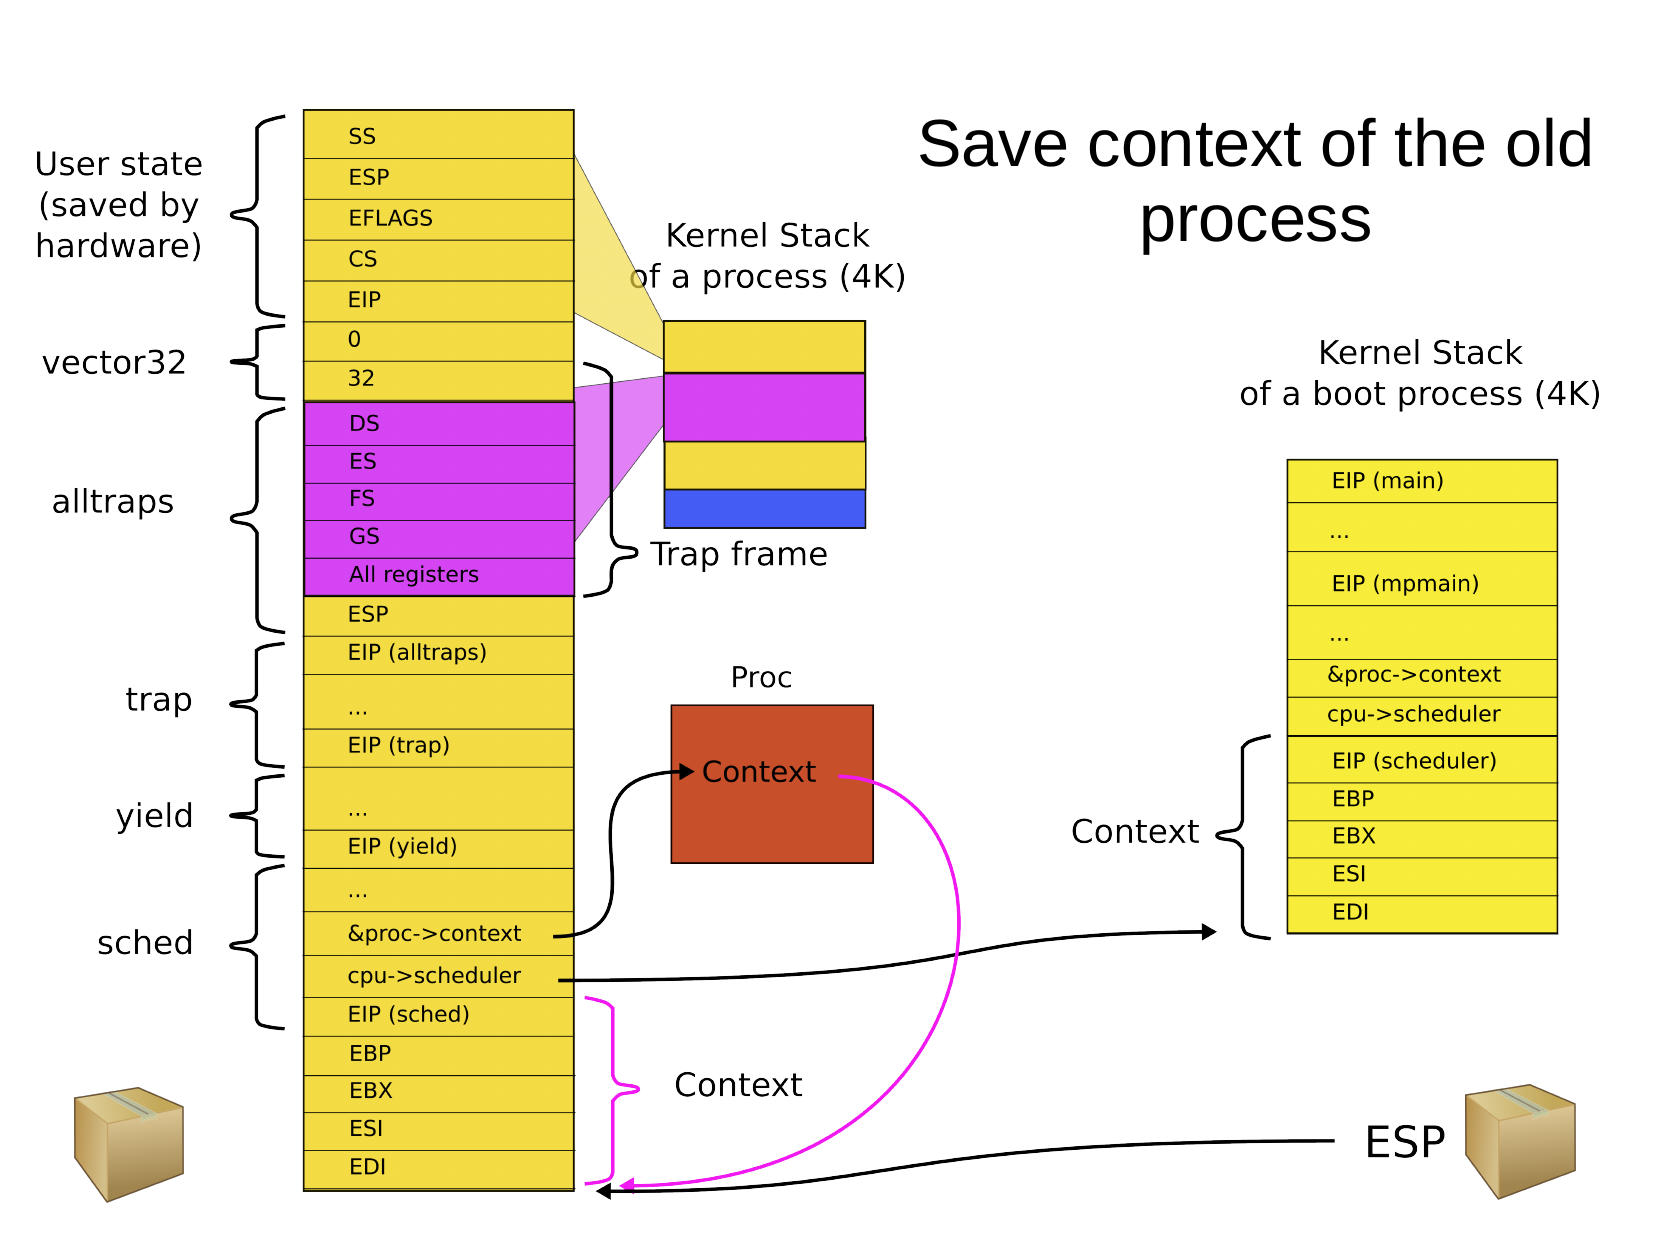

# Save context of the old process